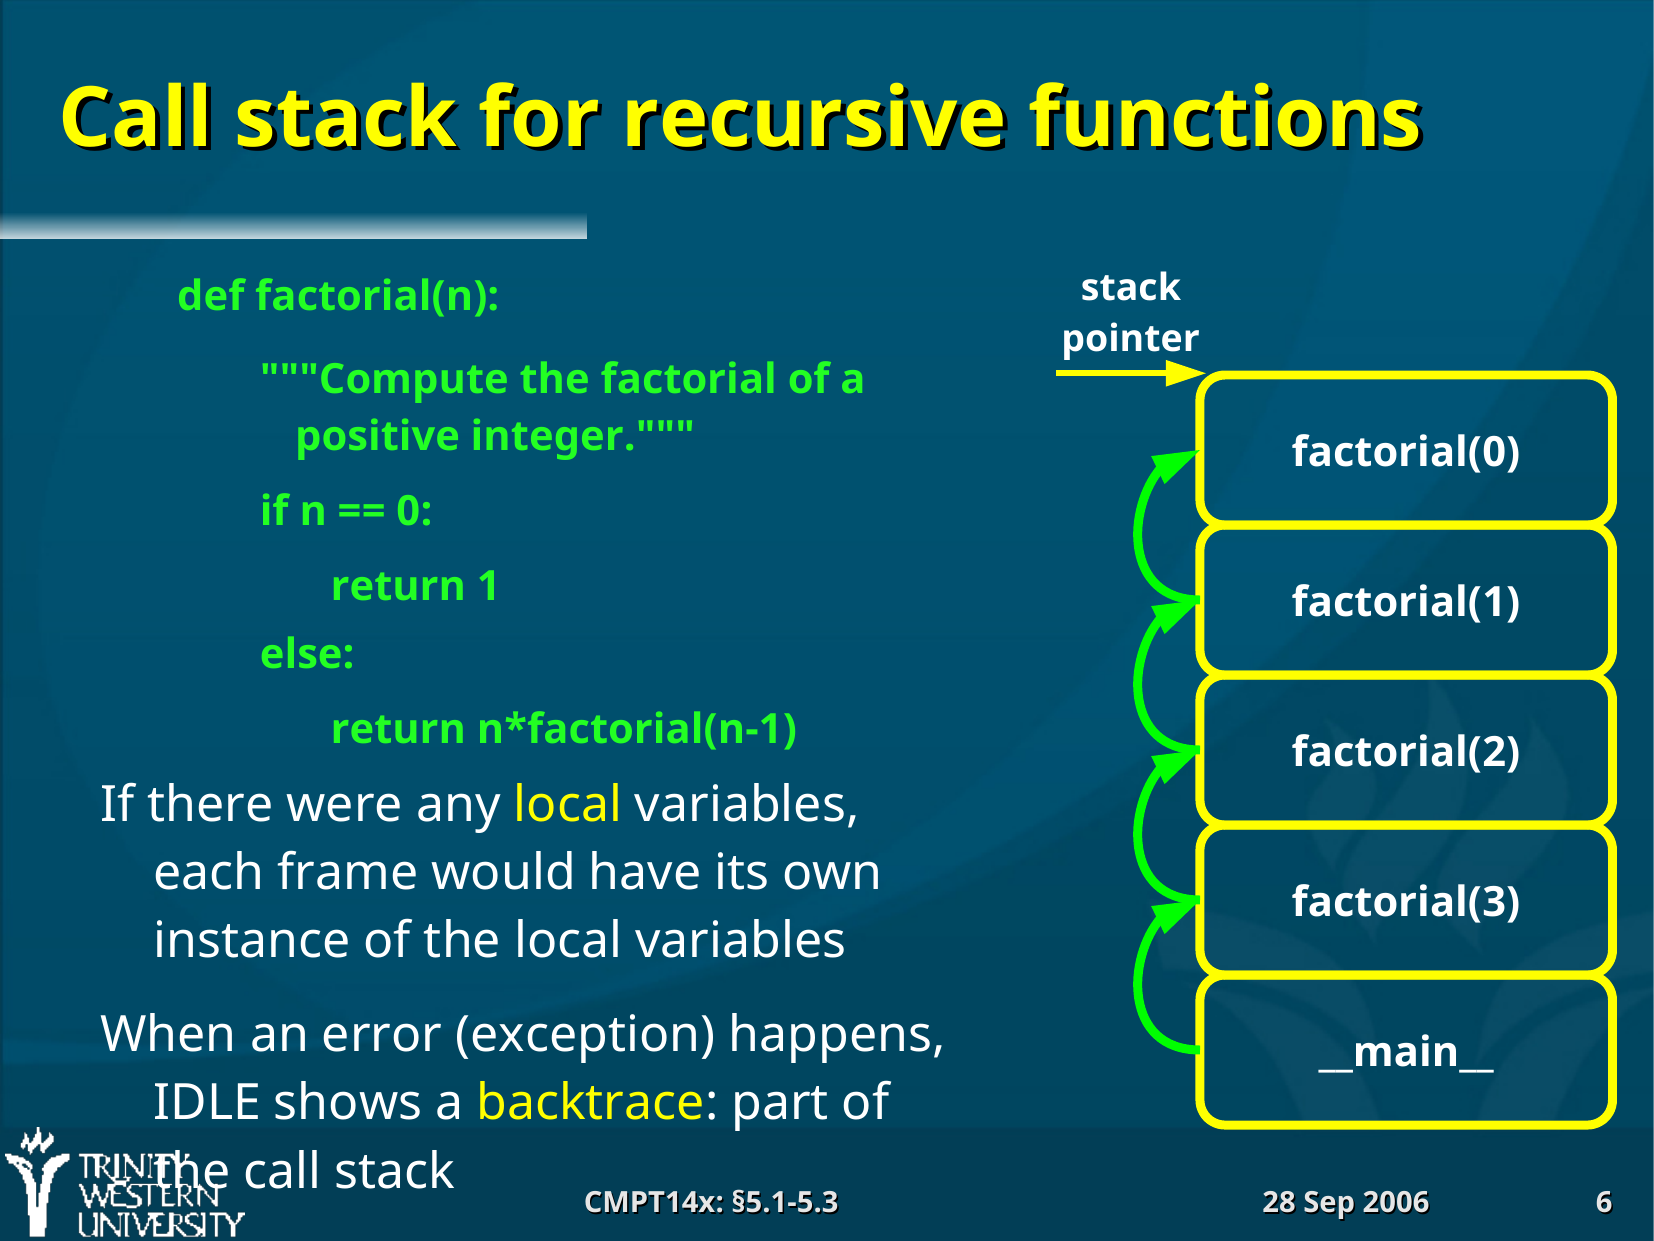

# Call stack for recursive functions
def factorial(n):
"""Compute the factorial of a positive integer."""
if n == 0:
return 1
else:
return n*factorial(n-1)
If there were any local variables, each frame would have its own instance of the local variables
When an error (exception) happens, IDLE shows a backtrace: part of the call stack
stack
pointer
factorial(0)
factorial(1)
factorial(2)
factorial(3)
__main__
CMPT14x: §5.1-5.3
28 Sep 2006
6